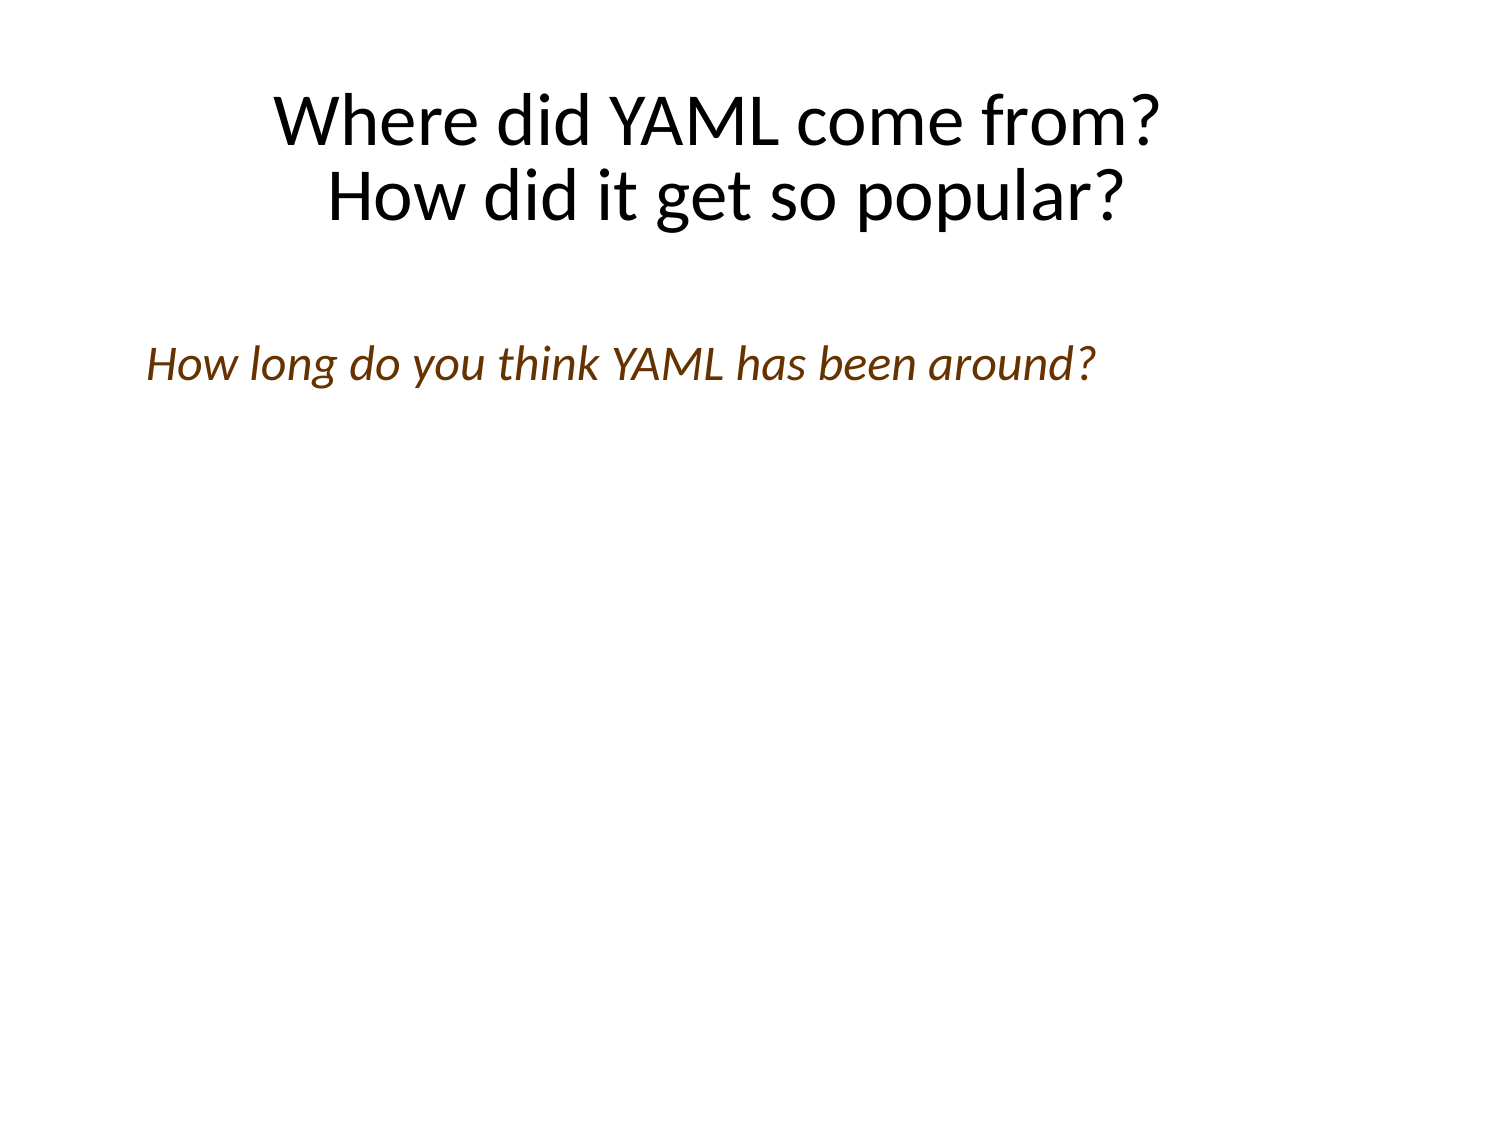

# Where did YAML come from? How did it get so popular?
How long do you think YAML has been around?